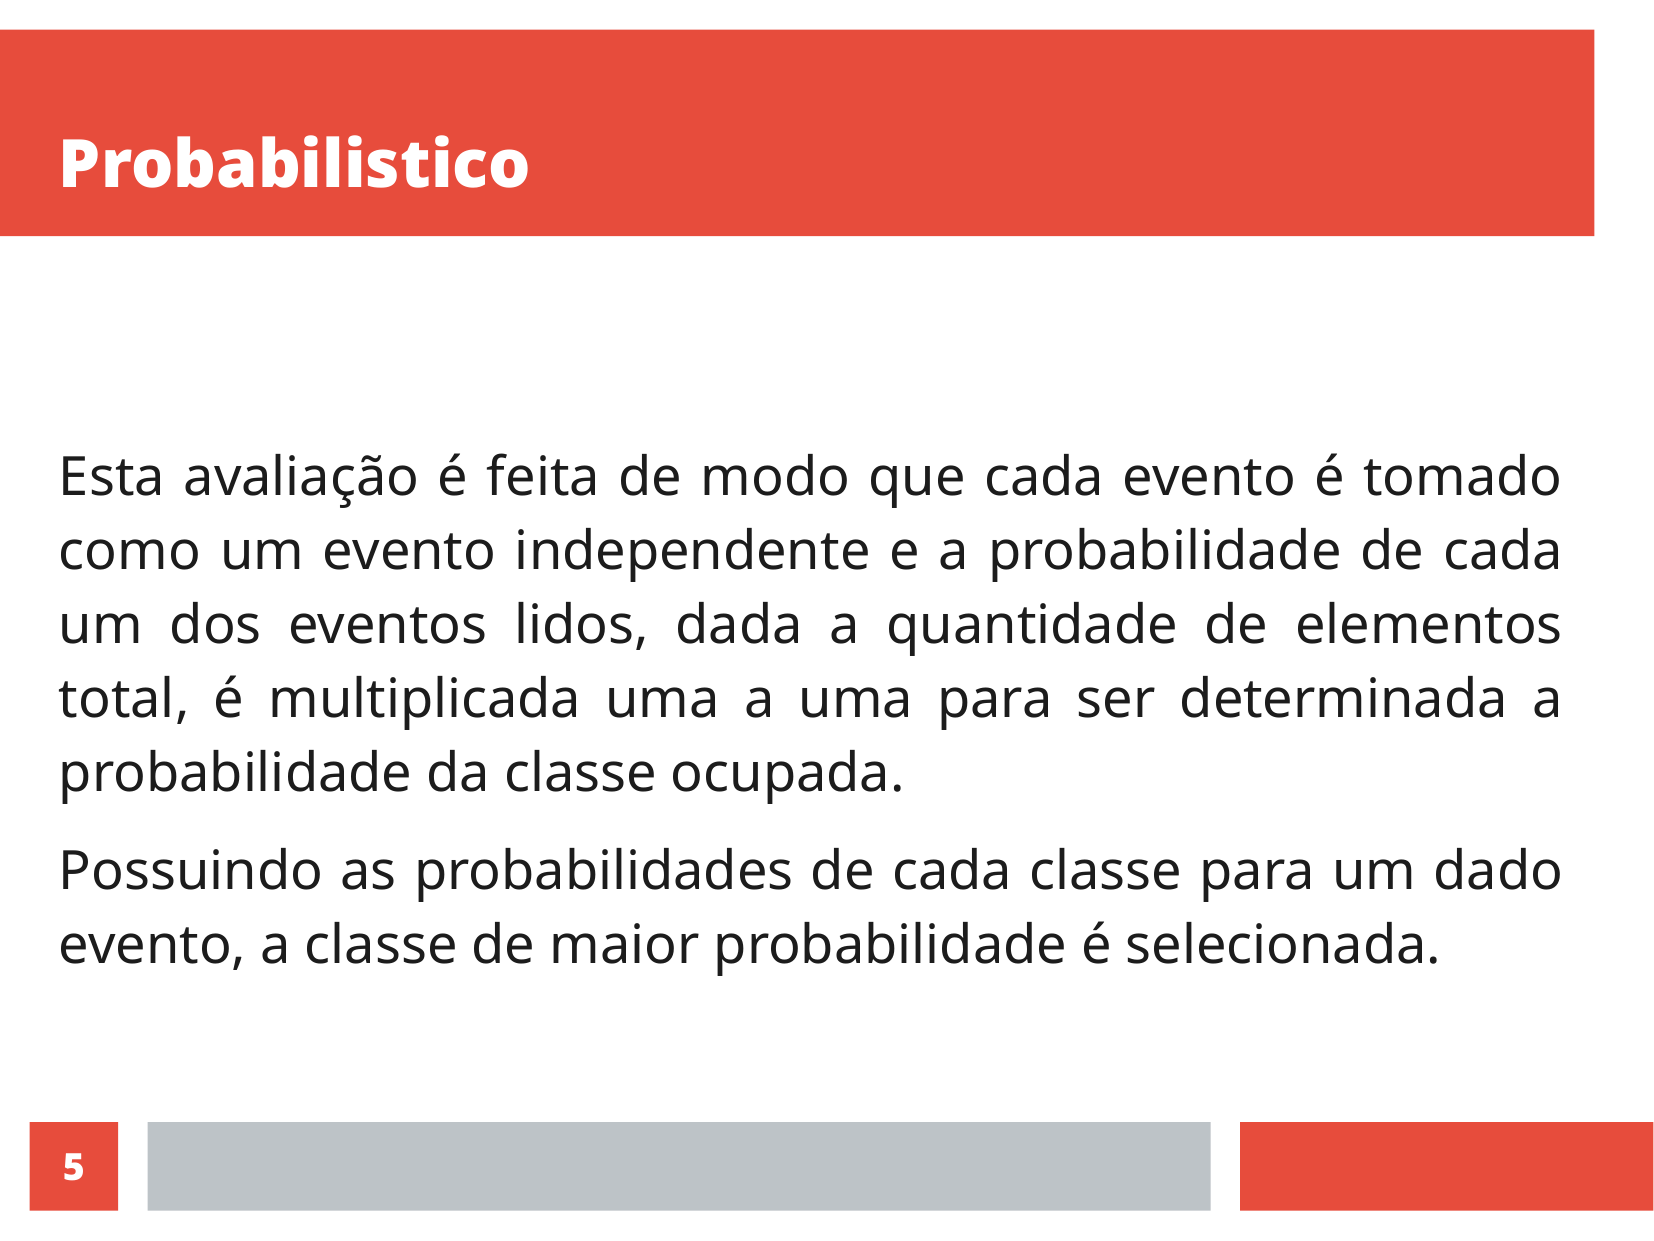

# Probabilistico
Esta avaliação é feita de modo que cada evento é tomado como um evento independente e a probabilidade de cada um dos eventos lidos, dada a quantidade de elementos total, é multiplicada uma a uma para ser determinada a probabilidade da classe ocupada.
Possuindo as probabilidades de cada classe para um dado evento, a classe de maior probabilidade é selecionada.
5